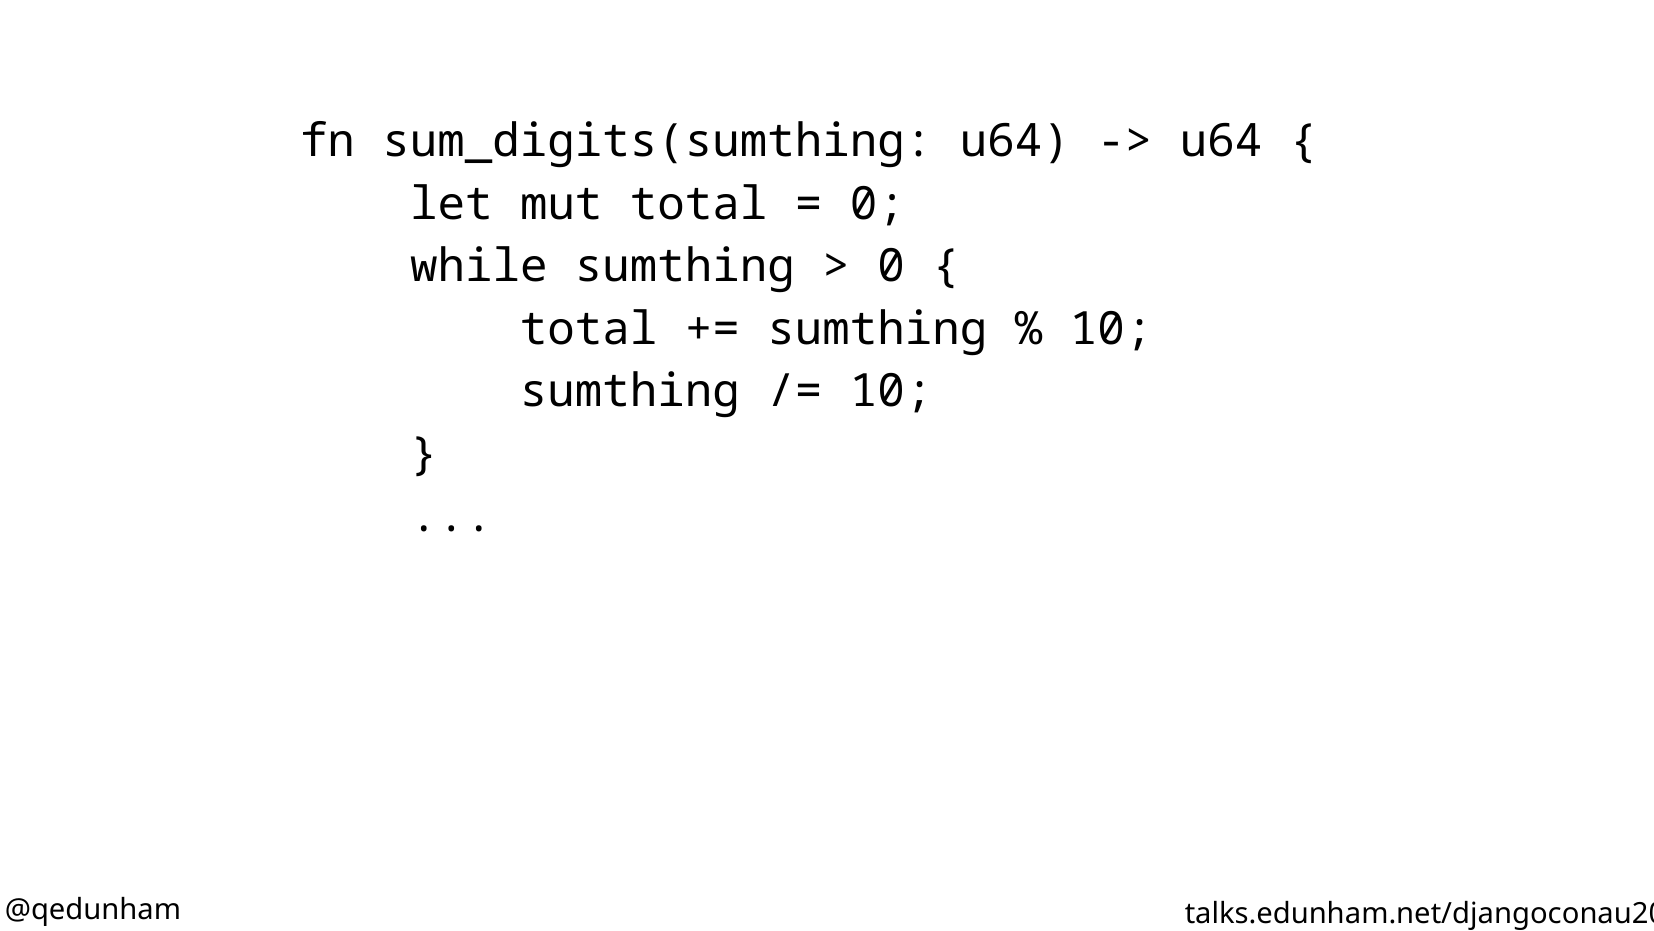

# fn sum_digits(sumthing: u64) -> u64 {
 let mut total = 0;
 while sumthing > 0 {
 total += sumthing % 10;
 sumthing /= 10;
 }
 ...